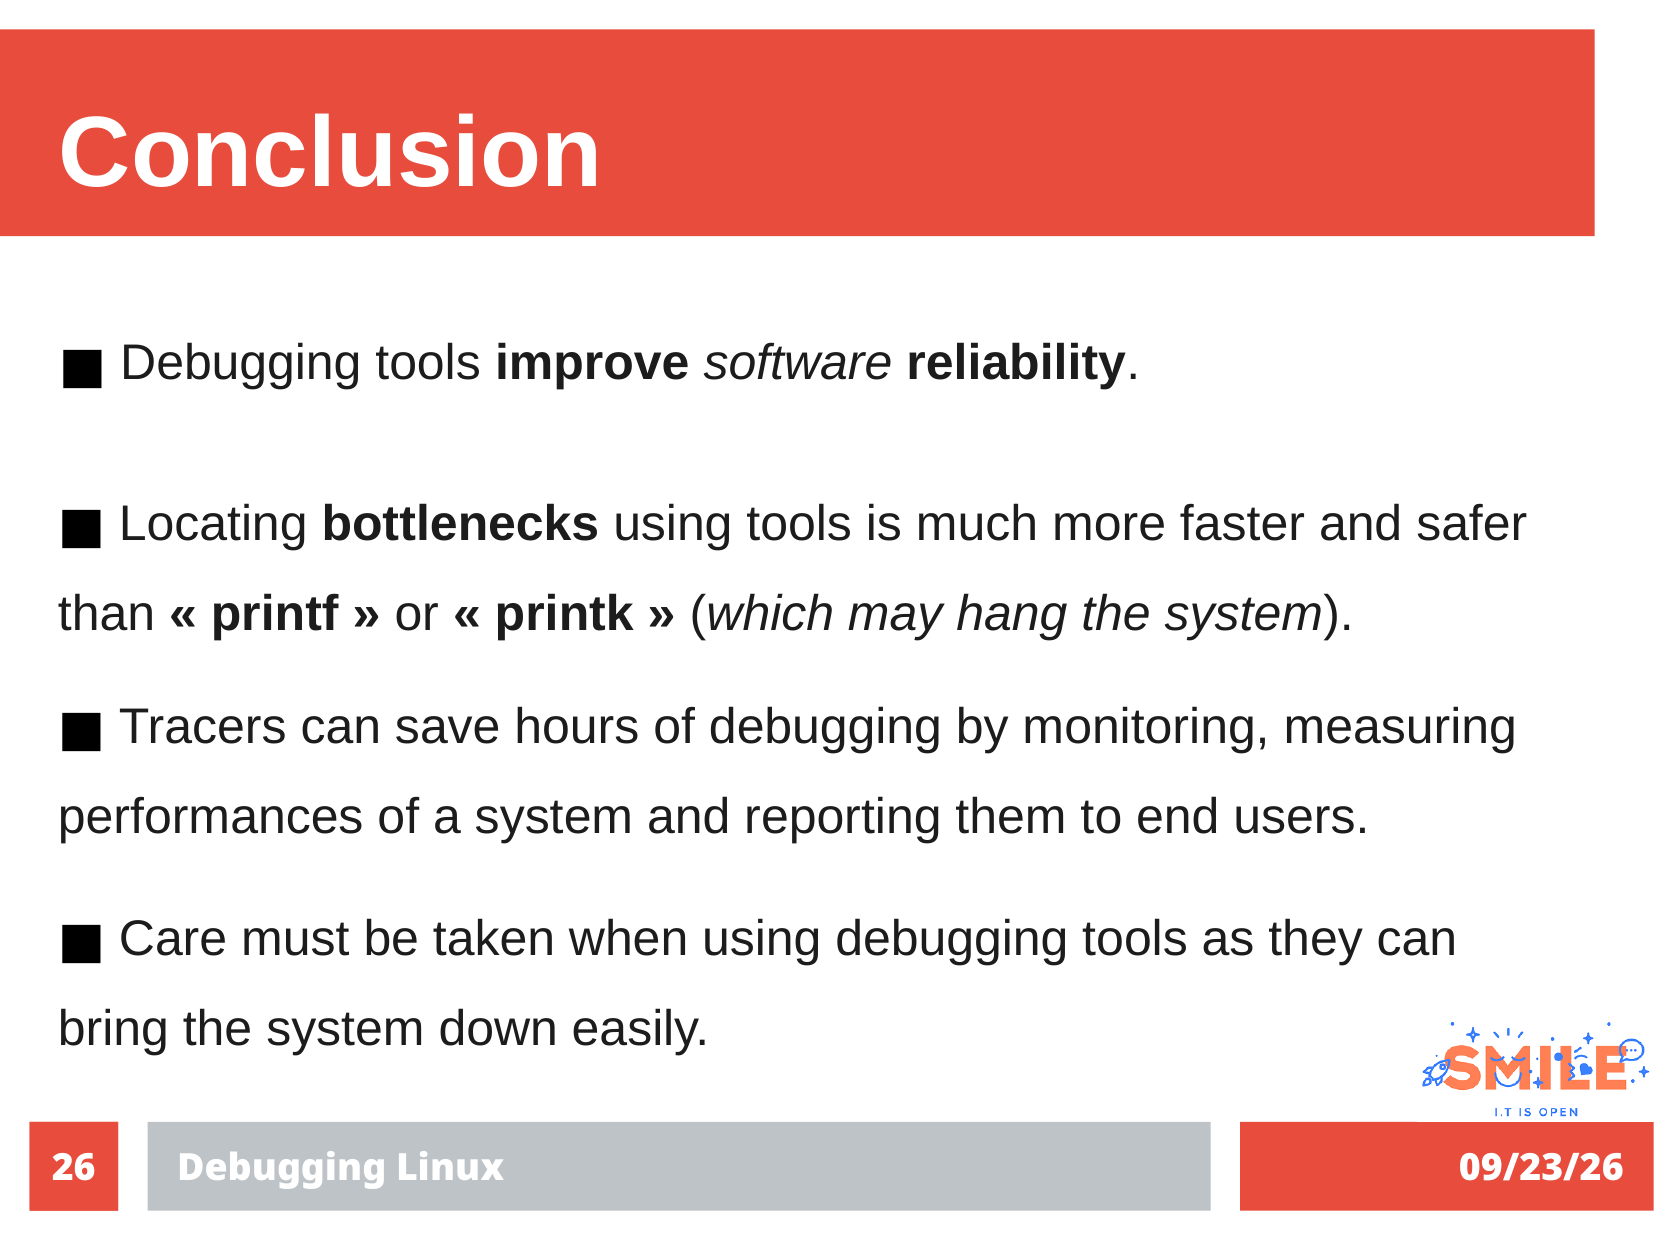

Conclusion
 Debugging tools improve software reliability.
 Locating bottlenecks using tools is much more faster and safer than « printf » or « printk » (which may hang the system).
 Tracers can save hours of debugging by monitoring, measuring performances of a system and reporting them to end users.
 Care must be taken when using debugging tools as they can bring the system down easily.
26
Debugging Linux